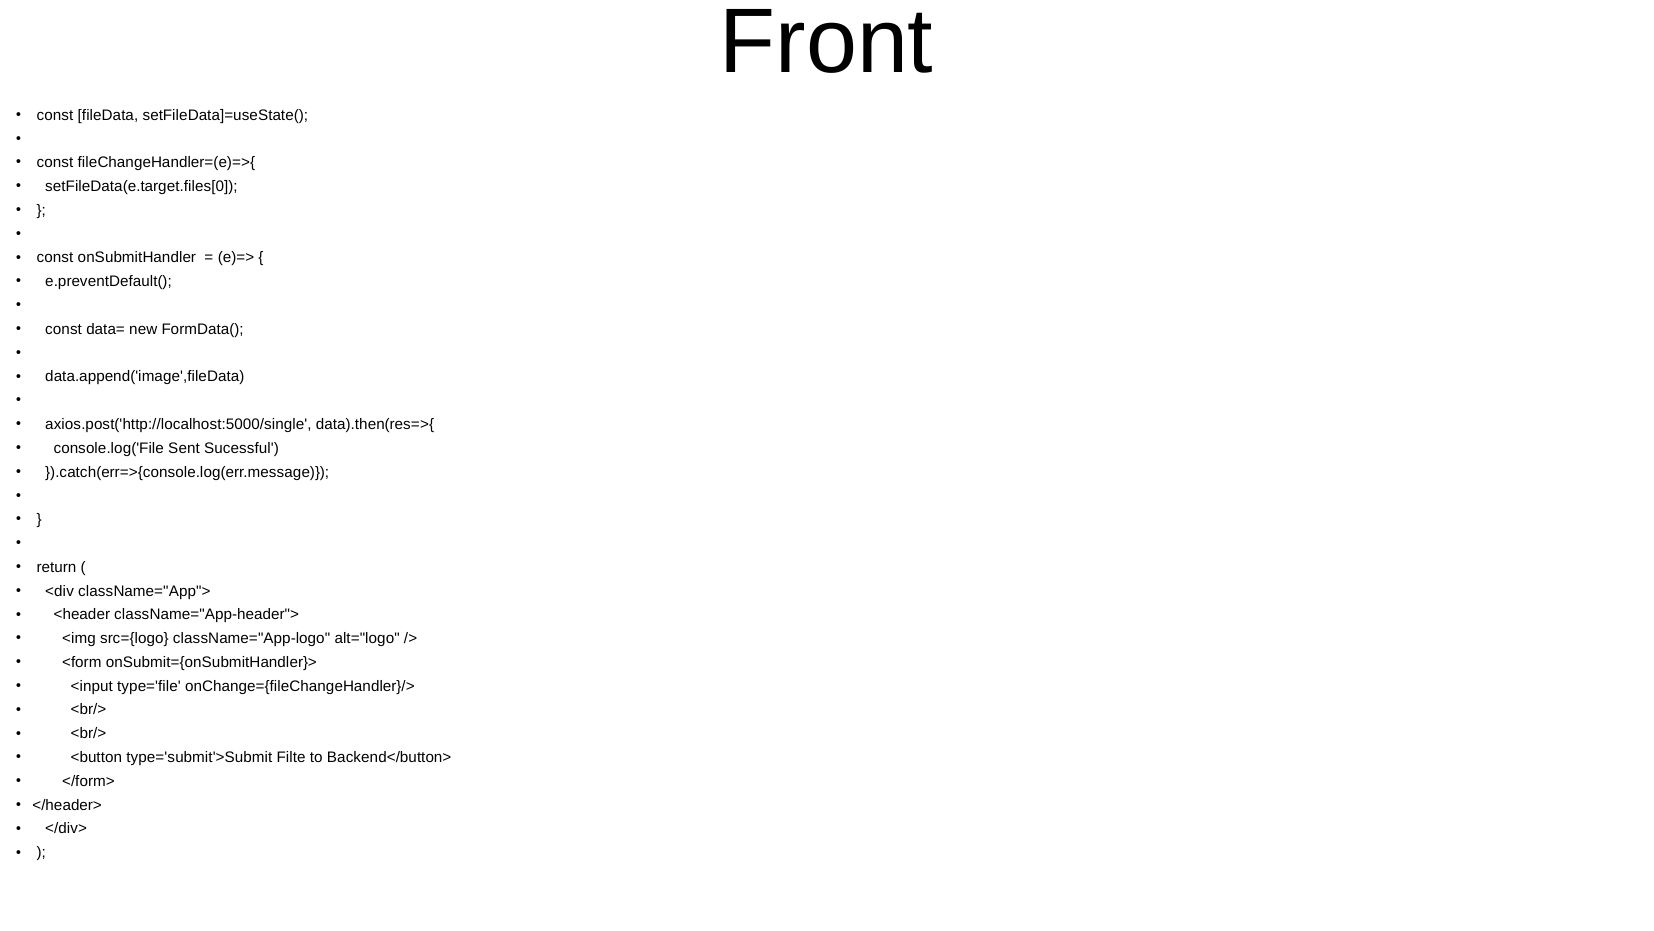

# Front
 const [fileData, setFileData]=useState();
 const fileChangeHandler=(e)=>{
 setFileData(e.target.files[0]);
 };
 const onSubmitHandler = (e)=> {
 e.preventDefault();
 const data= new FormData();
 data.append('image',fileData)
 axios.post('http://localhost:5000/single', data).then(res=>{
 console.log('File Sent Sucessful')
 }).catch(err=>{console.log(err.message)});
 }
 return (
 <div className="App">
 <header className="App-header">
 <img src={logo} className="App-logo" alt="logo" />
 <form onSubmit={onSubmitHandler}>
 <input type='file' onChange={fileChangeHandler}/>
 <br/>
 <br/>
 <button type='submit'>Submit Filte to Backend</button>
 </form>
 </header>
 </div>
 );